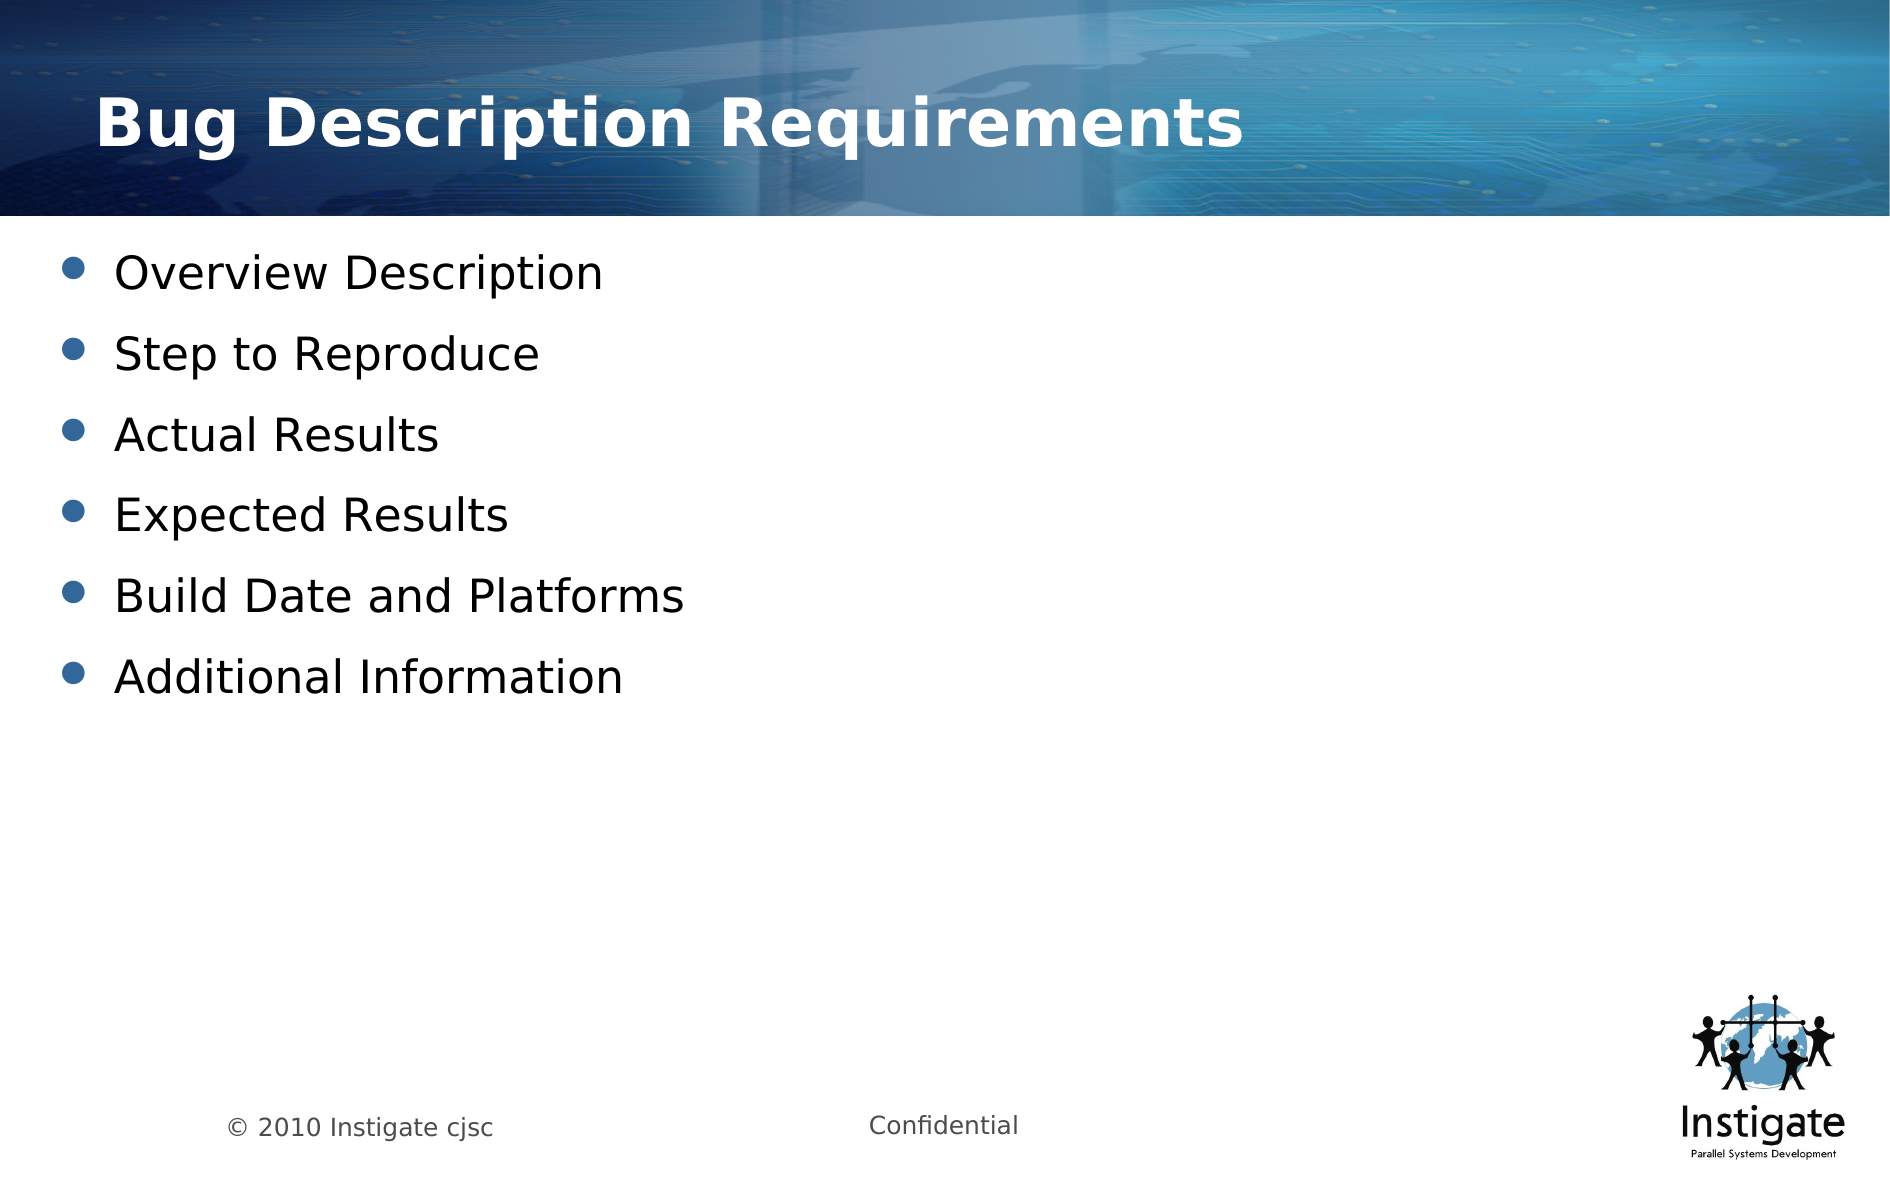

# Bug Description Requirements
Overview Description
Step to Reproduce
Actual Results
Expected Results
Build Date and Platforms
Additional Information